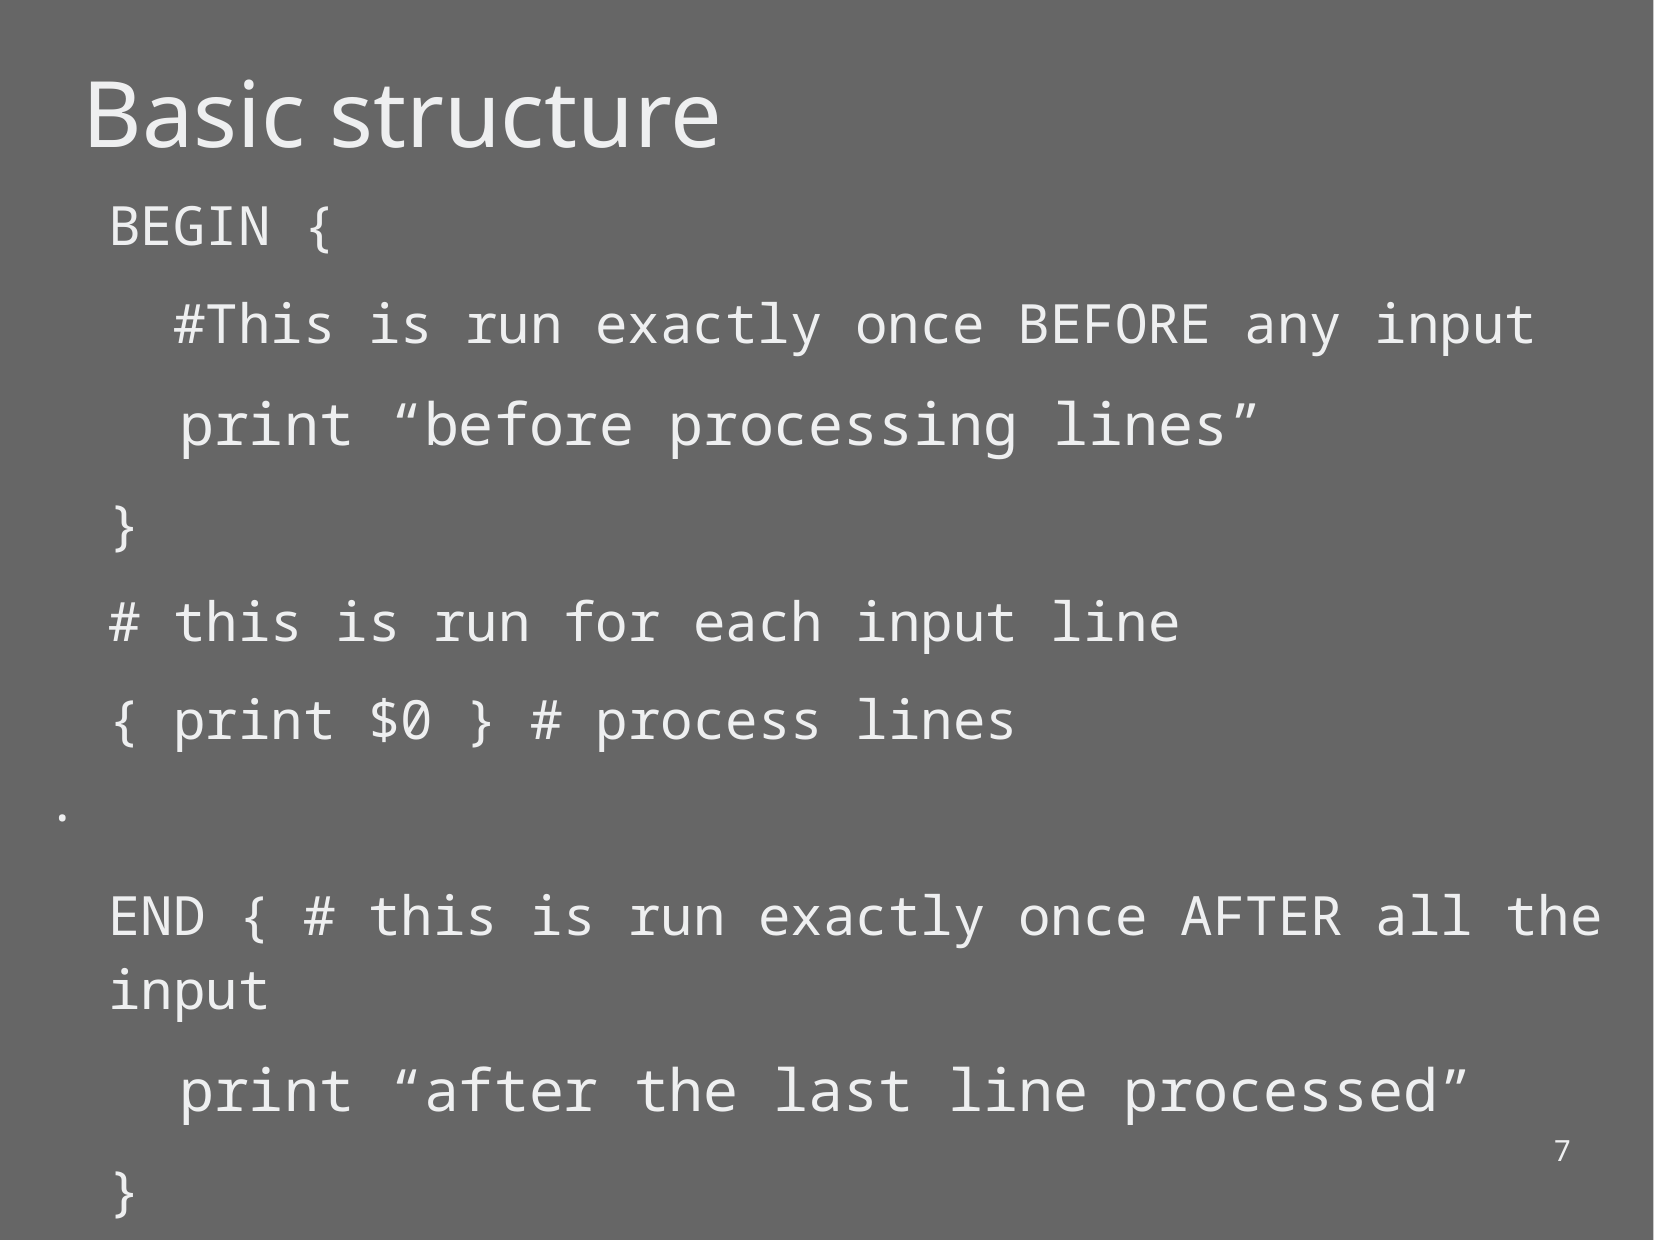

# Basic structure
BEGIN {
 #This is run exactly once BEFORE any input
print “before processing lines”
}
# this is run for each input line
{ print $0 } # process lines
END { # this is run exactly once AFTER all the input
print “after the last line processed”
}
#This just prints the input with the two lines before and after
7